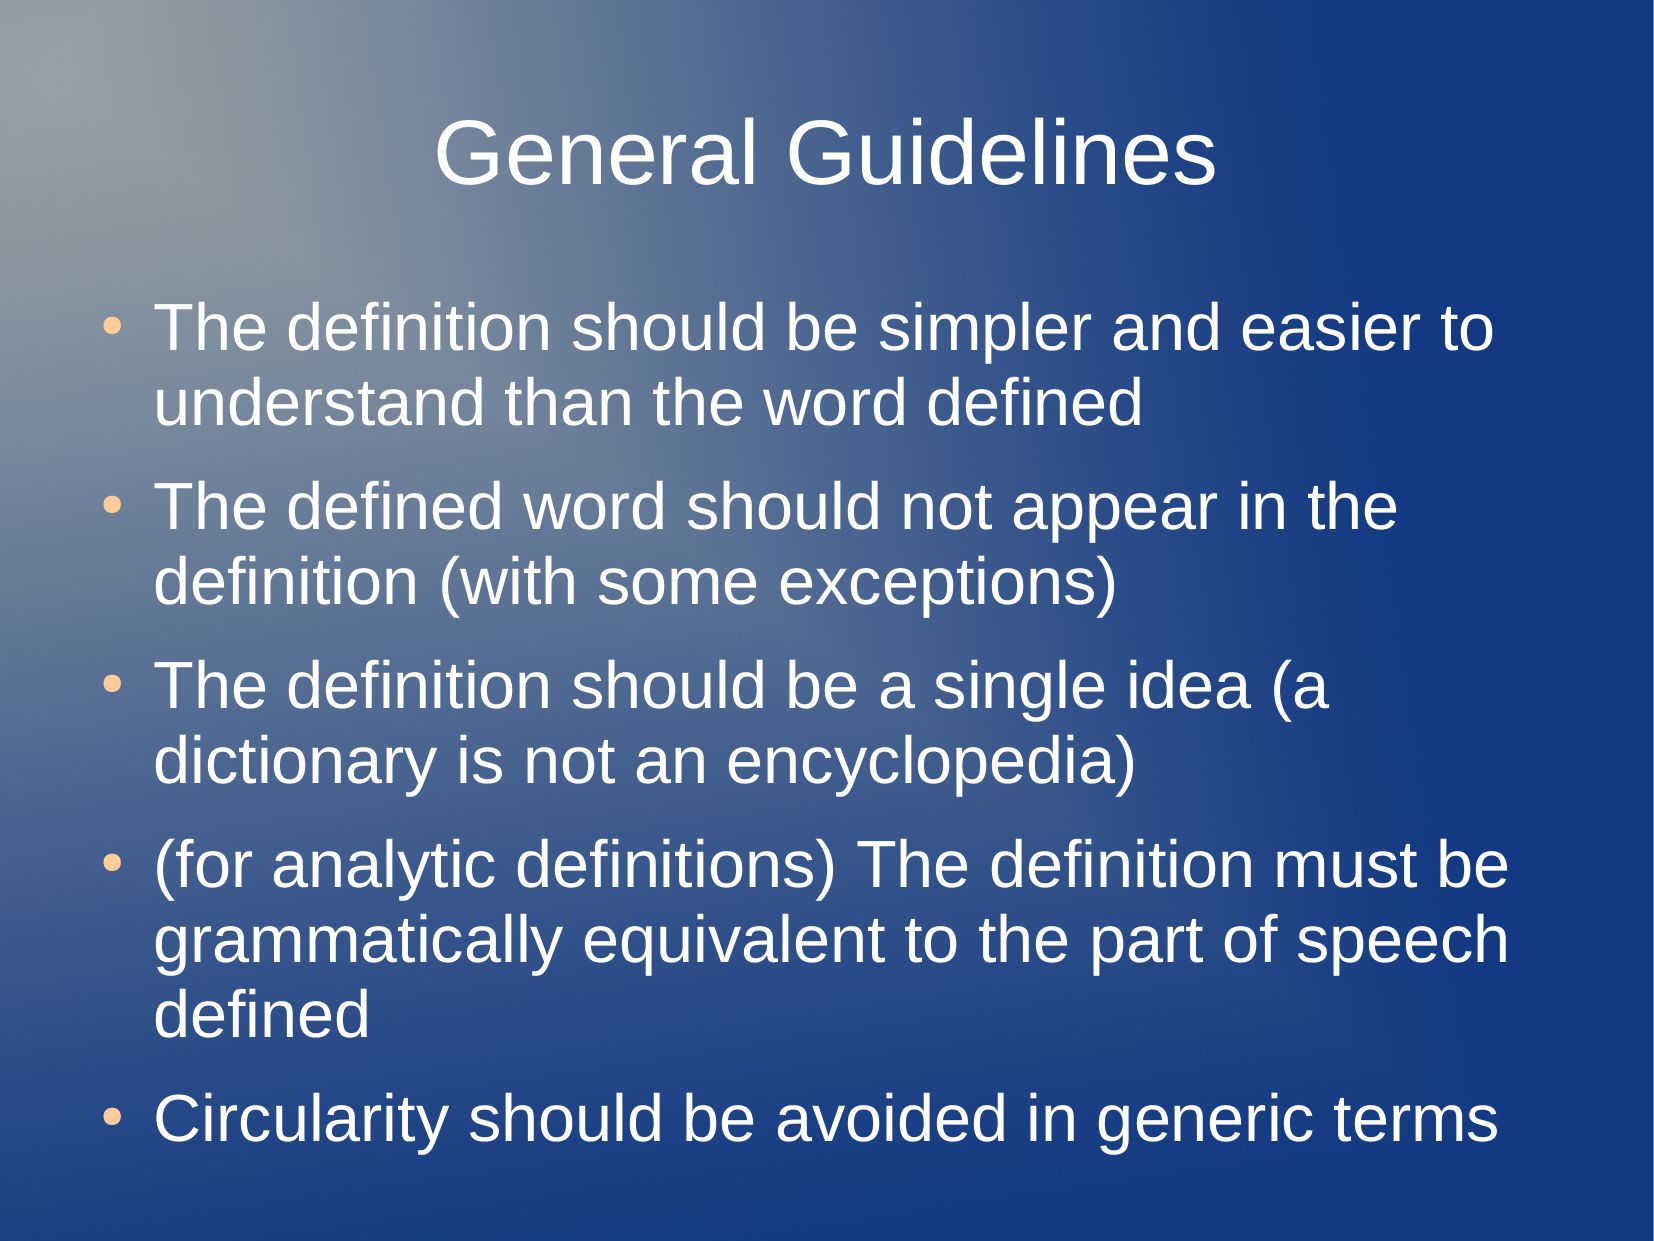

# General Guidelines
The definition should be simpler and easier to understand than the word defined
The defined word should not appear in the definition (with some exceptions)
The definition should be a single idea (a dictionary is not an encyclopedia)
(for analytic definitions) The definition must be grammatically equivalent to the part of speech defined
Circularity should be avoided in generic terms